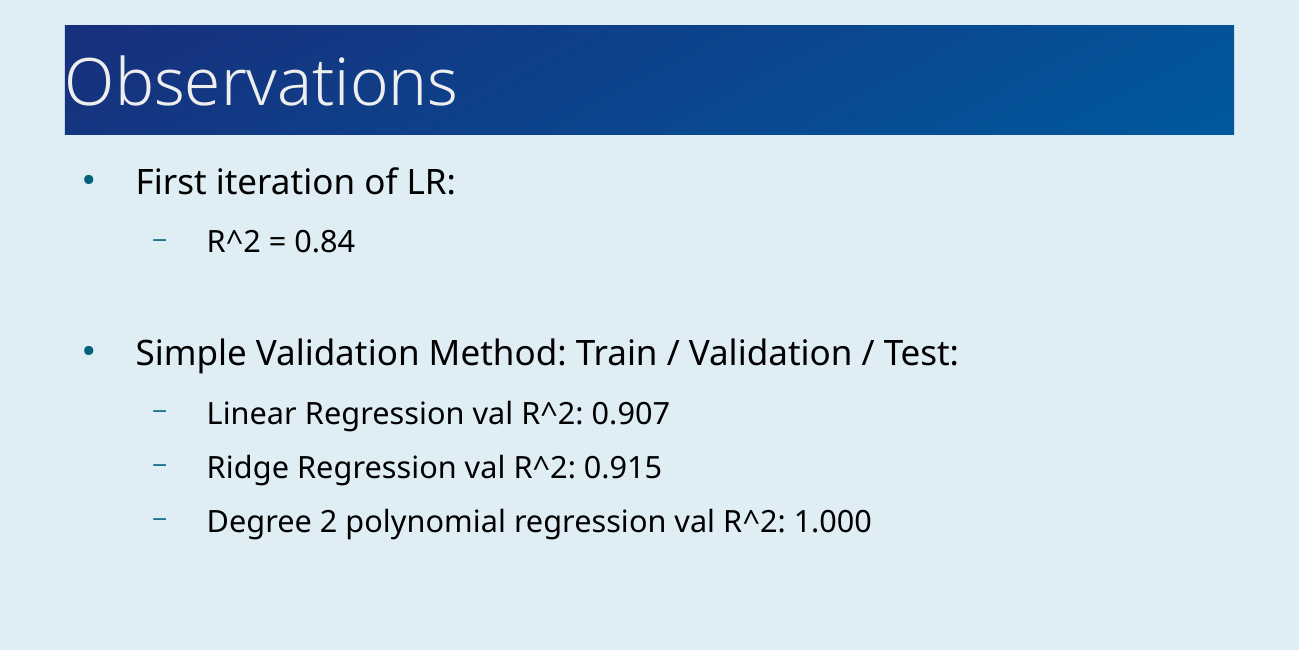

# Observations
First iteration of LR:
R^2 = 0.84
Simple Validation Method: Train / Validation / Test:
Linear Regression val R^2: 0.907
Ridge Regression val R^2: 0.915
Degree 2 polynomial regression val R^2: 1.000